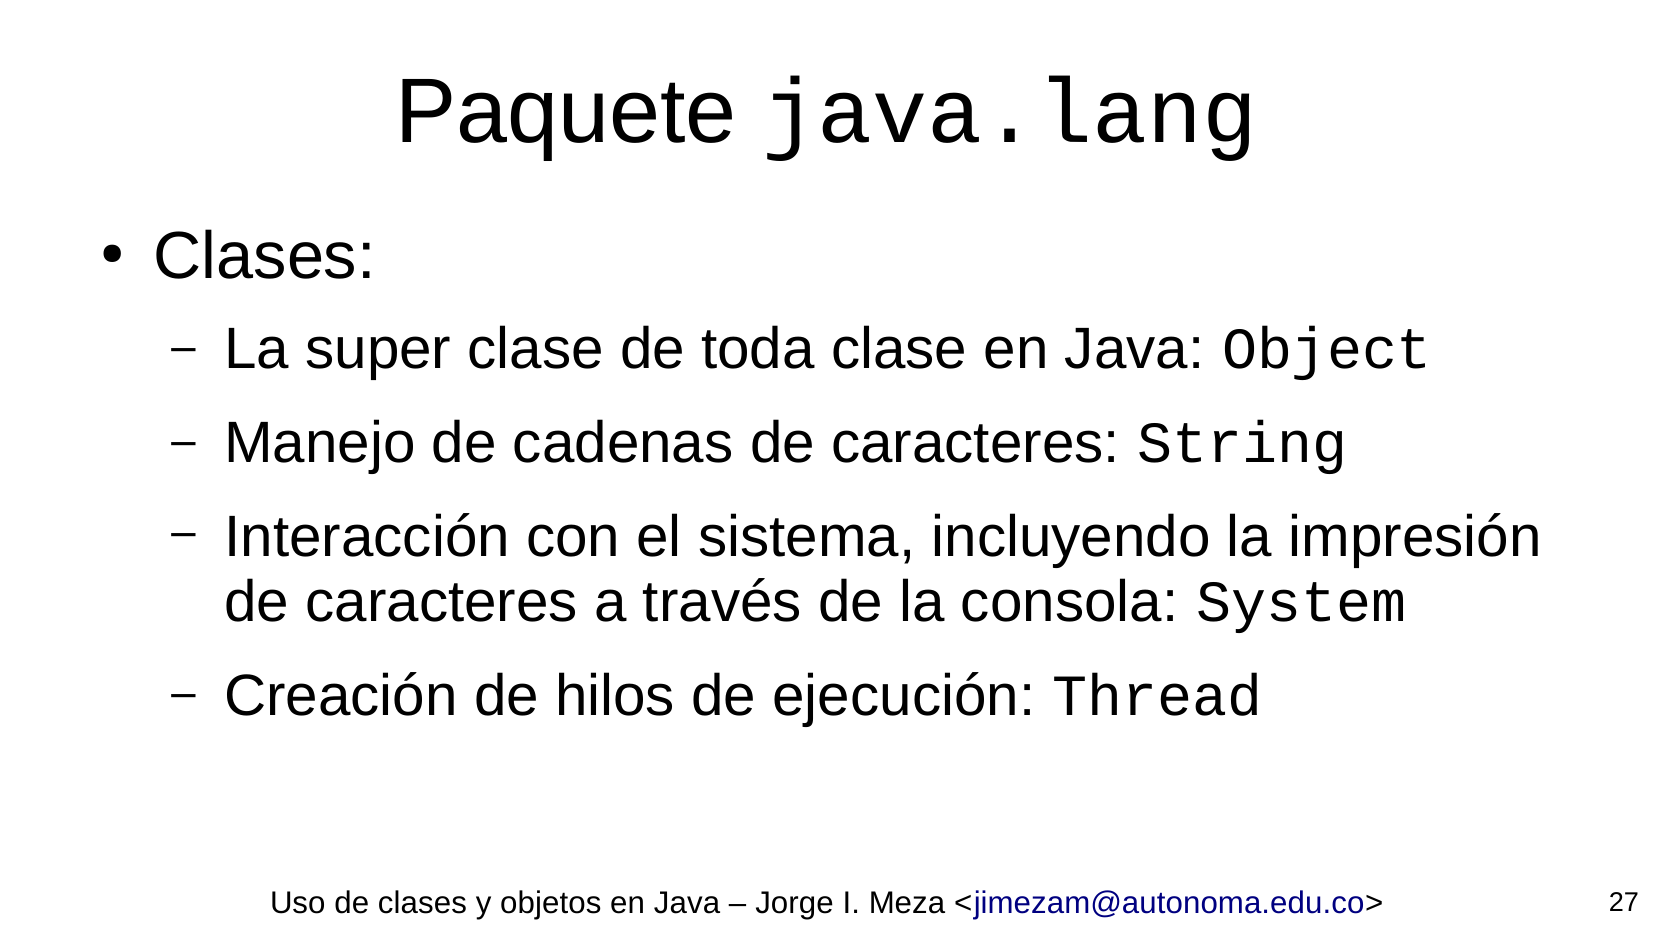

# Paquete java.lang
Clases:
La super clase de toda clase en Java: Object
Manejo de cadenas de caracteres: String
Interacción con el sistema, incluyendo la impresión de caracteres a través de la consola: System
Creación de hilos de ejecución: Thread